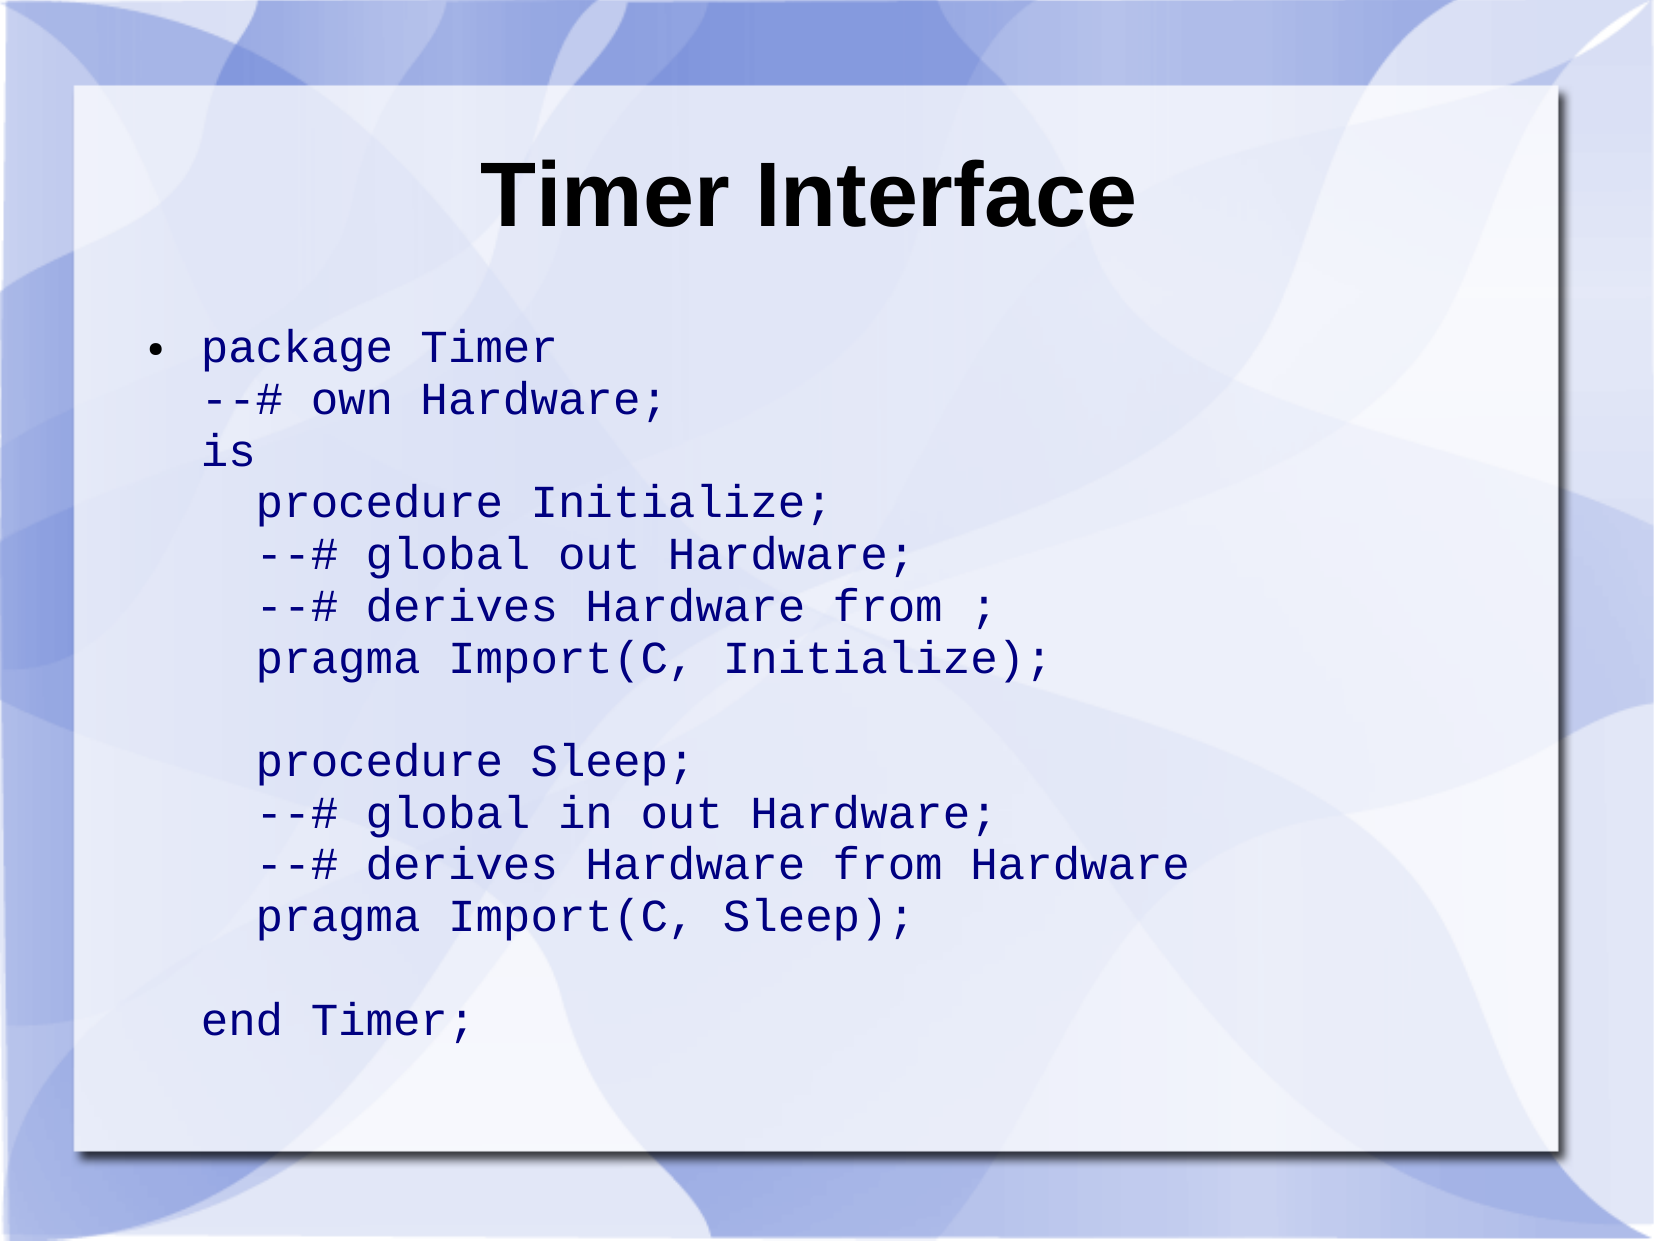

# Timer Interface
package Timer
--# own Hardware;
is
 procedure Initialize;
 --# global out Hardware;
 --# derives Hardware from ;
 pragma Import(C, Initialize);
 procedure Sleep;
 --# global in out Hardware;
 --# derives Hardware from Hardware
 pragma Import(C, Sleep);
end Timer;